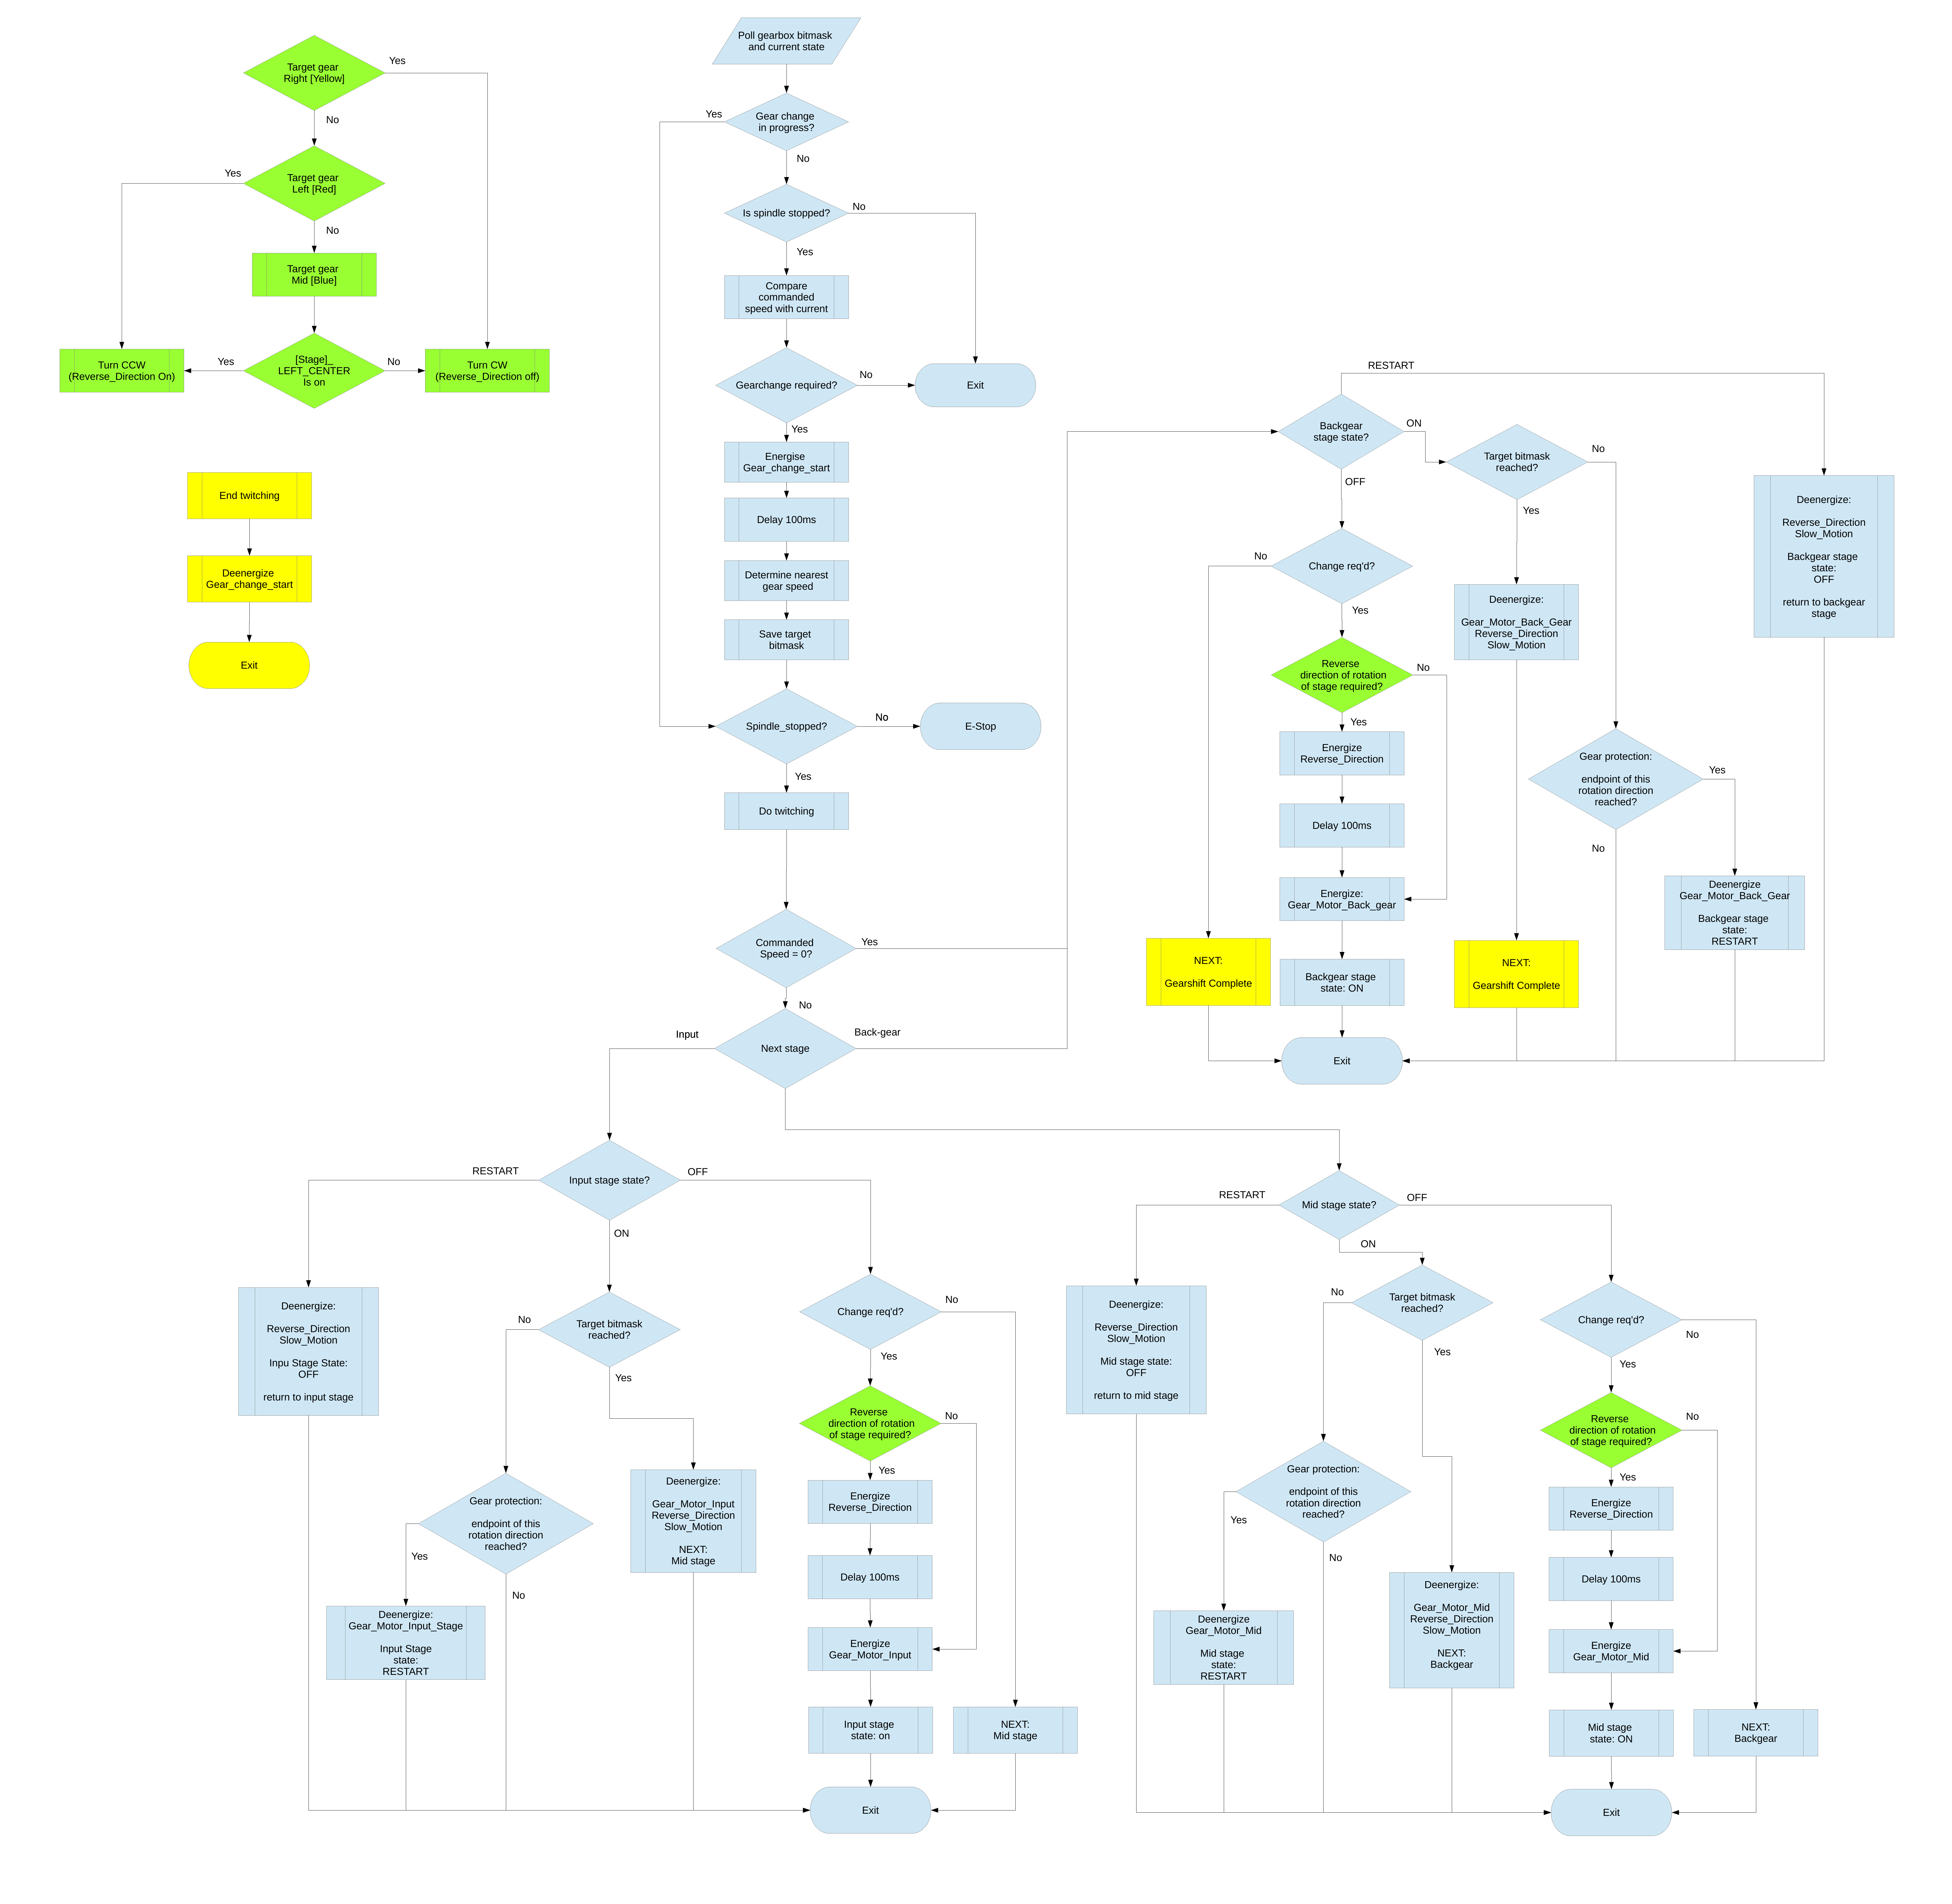

Poll gearbox bitmask
and current state
Poll gearbox bitmask
and current state
Target gear
Right [Yellow]
Yes
Gear change
in progress?
Yes
No
Target gear
Left [Red]
No
Yes
Is spindle stopped?
No
No
Yes
Target gear
Mid [Blue]
Compare
 commanded
speed with current
[Stage]_
LEFT_CENTER
Is on
Gearchange required?
Turn CCW
(Reverse_Direction On)
Turn CW
(Reverse_Direction off)
Yes
No
RESTART
Exit
No
Backgear
stage state?
ON
Yes
Target bitmask
reached?
No
Energise
Gear_change_start
End twitching
OFF
Deenergize:
Reverse_Direction
Slow_Motion
Backgear stage
state:
OFF
return to backgear
stage
Delay 100ms
Delay 100ms
Yes
Change req'd?
No
Deenergize
Gear_change_start
Determine nearest
 gear speed
Deenergize:
Gear_Motor_Back_Gear
Reverse_Direction
Slow_Motion
Yes
Save target
bitmask
Reverse
 direction of rotation
of stage required?
Exit
No
Spindle_stopped?
E-Stop
No
No
Yes
Gear protection:
endpoint of this
rotation direction
reached?
Energize
Reverse_Direction
Yes
Yes
Do twitching
Delay 100ms
No
Deenergize
Gear_Motor_Back_Gear
Backgear stage
state:
RESTART
Energize:
Gear_Motor_Back_gear
Commanded
Speed = 0?
Yes
NEXT:
Gearshift Complete
NEXT:
Gearshift Complete
Backgear stage
state: ON
No
Next stage
Back-gear
Input
Input
Exit
Input stage state?
RESTART
OFF
Mid stage state?
RESTART
OFF
ON
ON
Target bitmask
reached?
Change req'd?
Change req'd?
No
Deenergize:
Reverse_Direction
Slow_Motion
Mid stage state:
OFF
return to mid stage
Deenergize:
Reverse_Direction
Slow_Motion
Inpu Stage State:
OFF
return to input stage
No
Target bitmask
reached?
No
No
Yes
Yes
Yes
Yes
Reverse
 direction of rotation
of stage required?
Reverse
 direction of rotation
of stage required?
No
No
Gear protection:
endpoint of this
rotation direction
reached?
Yes
Yes
Deenergize:
Gear_Motor_Input
Reverse_Direction
Slow_Motion
NEXT:
Mid stage
Gear protection:
endpoint of this
rotation direction
reached?
Energize
Reverse_Direction
Energize
Reverse_Direction
Yes
Yes
No
Delay 100ms
Delay 100ms
Deenergize:
Gear_Motor_Mid
Reverse_Direction
Slow_Motion
NEXT:
Backgear
No
Deenergize:
Gear_Motor_Input_Stage
Input Stage
state:
RESTART
Deenergize
Gear_Motor_Mid
Mid stage
state:
RESTART
Energize
Gear_Motor_Input
Energize
Gear_Motor_Mid
Input stage
state: on
NEXT:
Mid stage
NEXT:
Backgear
Mid stage
state: ON
Exit
Exit